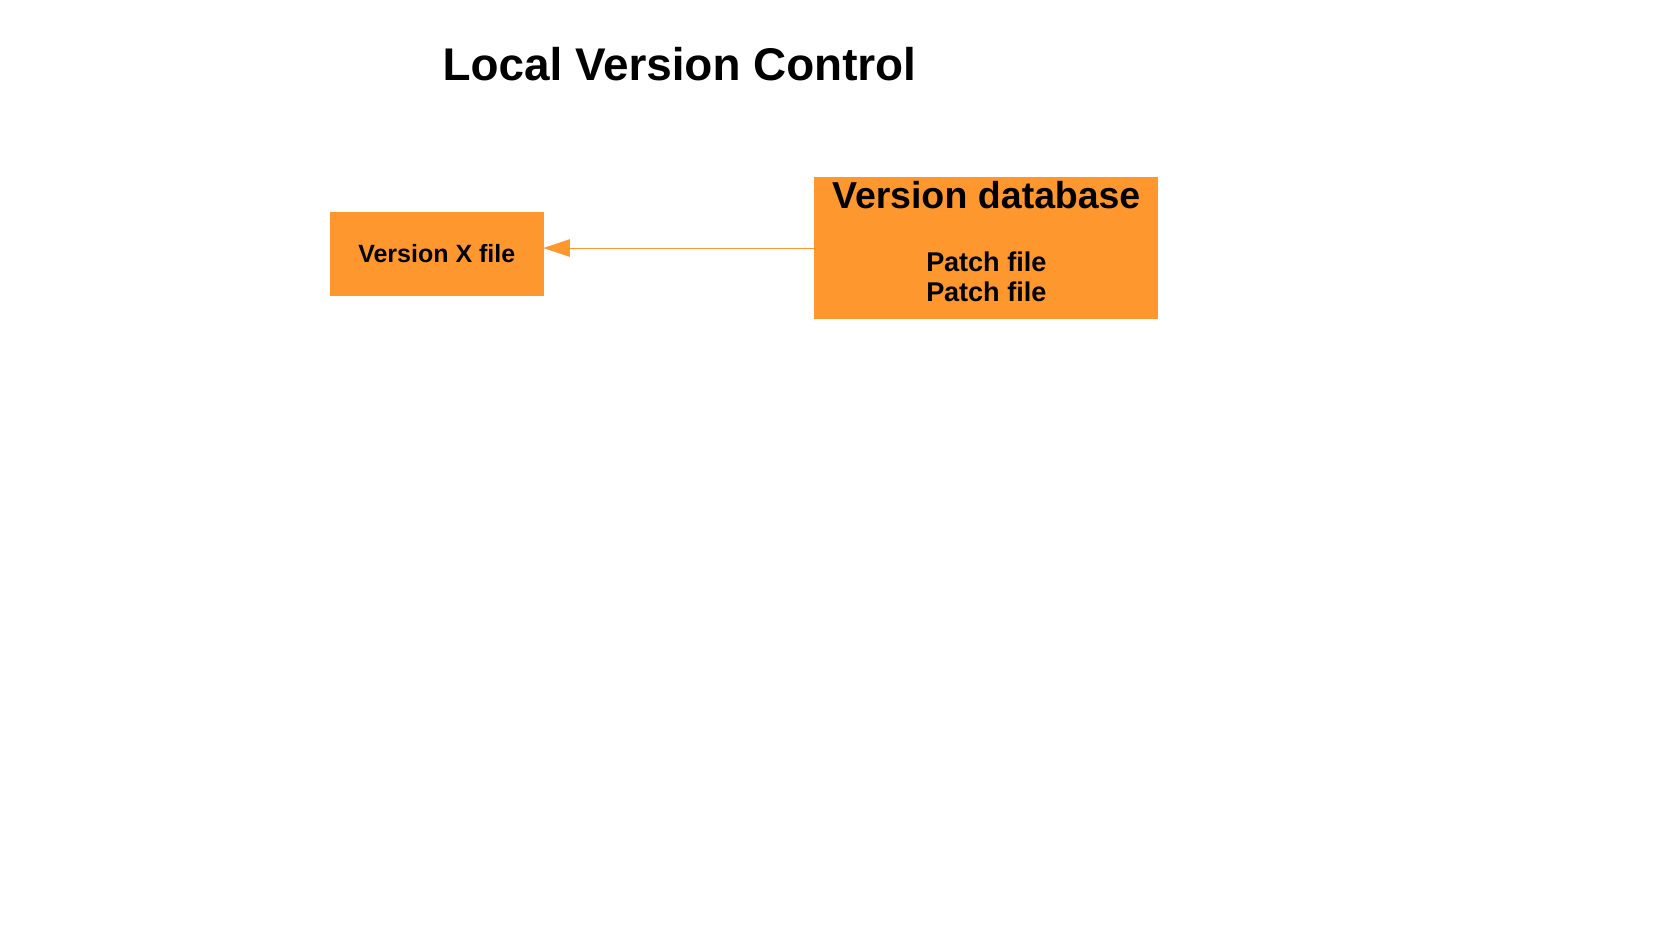

Local Version Control
Version database
Patch file
Patch file
Version X file